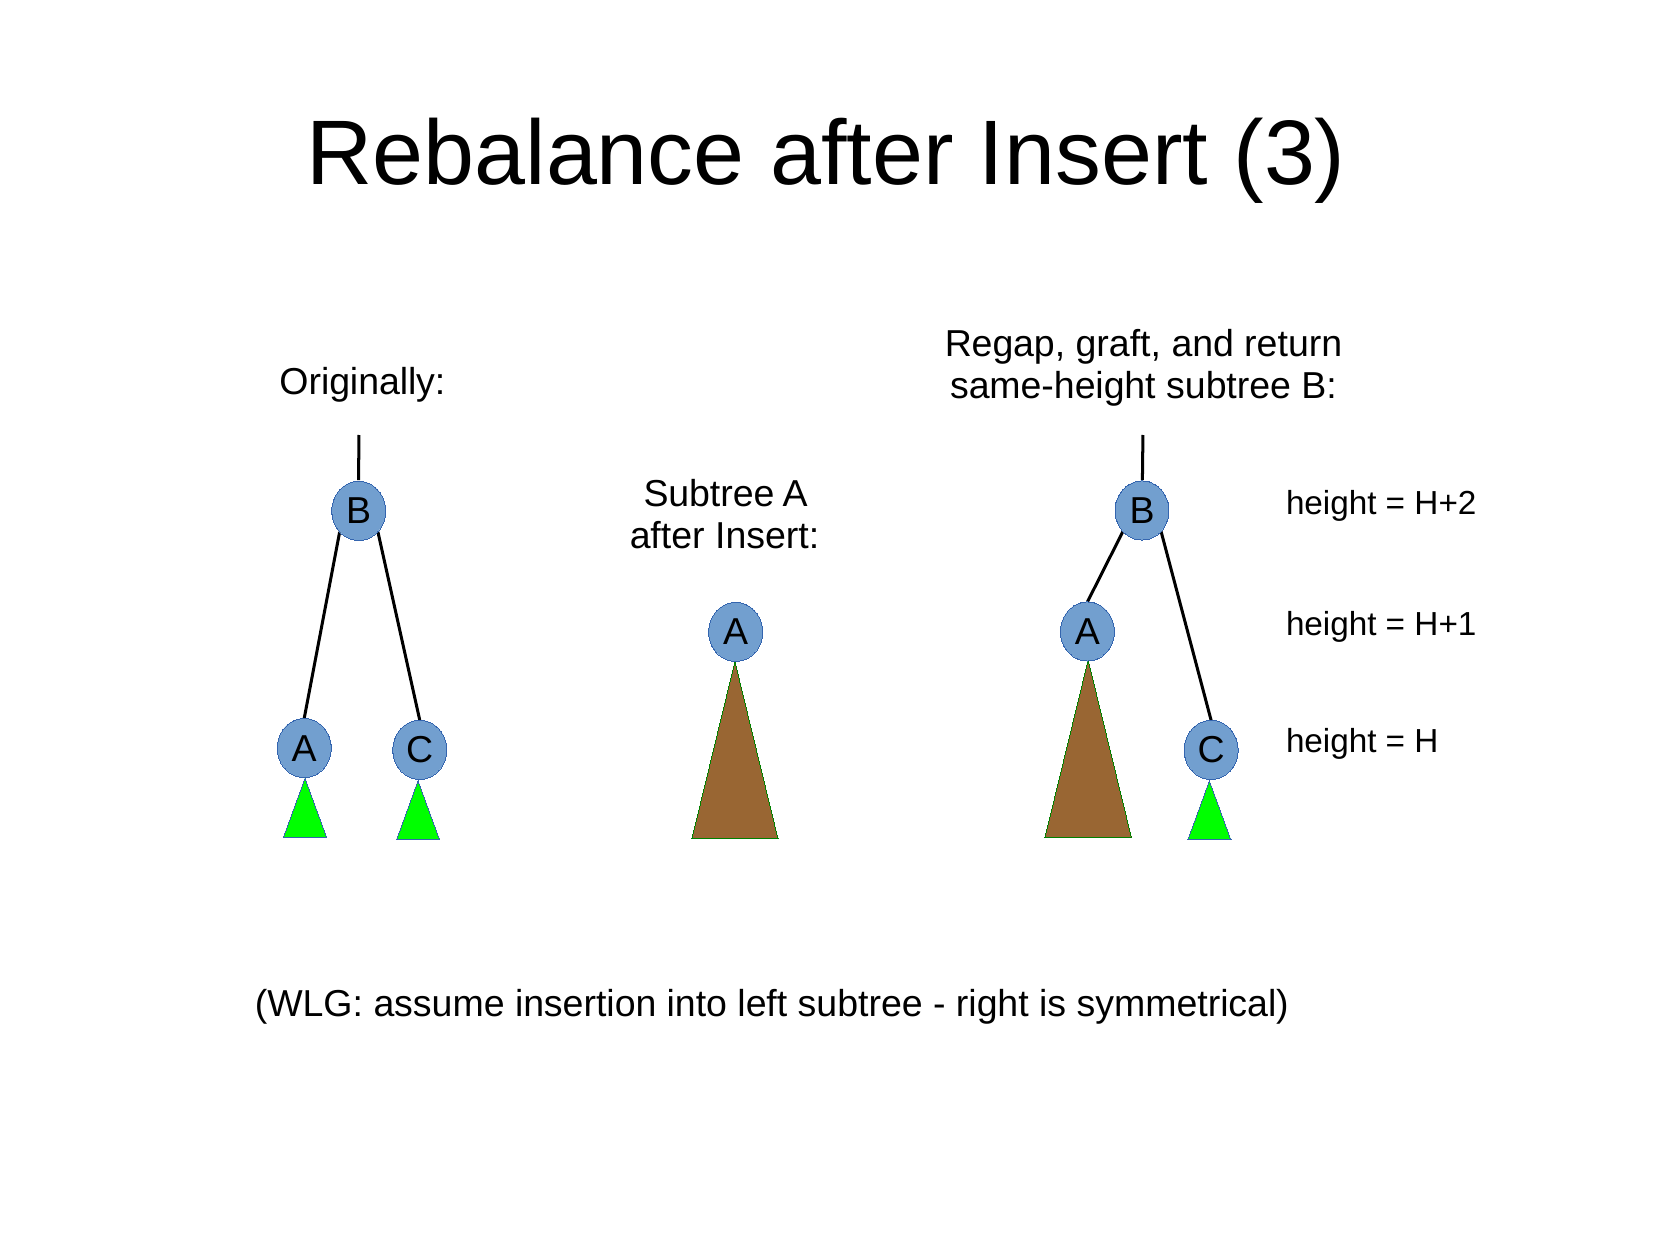

# Rebalance after Insert (3)
Regap, graft, and return
same-height subtree B:
Originally:
Subtree A after Insert:
height = H+2
B
B
height = H+1
A
A
height = H
A
C
C
(WLG: assume insertion into left subtree - right is symmetrical)